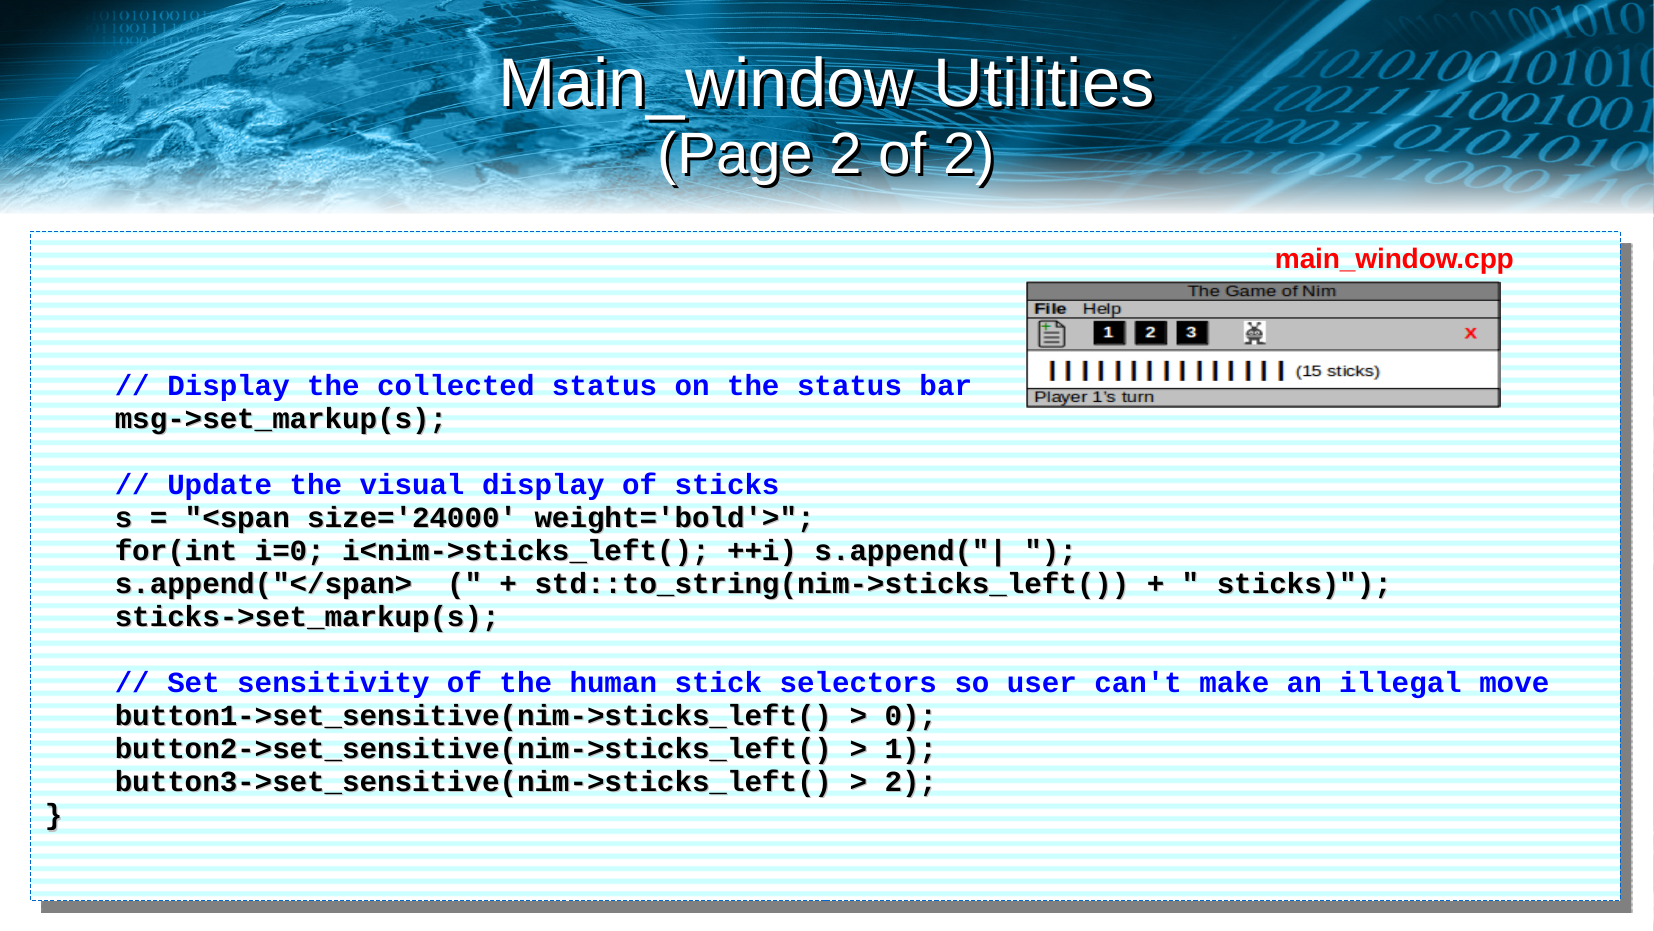

# Main_window Utilities (Page 2 of 2)
 // Display the collected status on the status bar
 msg->set_markup(s);
 // Update the visual display of sticks
 s = "<span size='24000' weight='bold'>";
 for(int i=0; i<nim->sticks_left(); ++i) s.append("| ");
 s.append("</span> (" + std::to_string(nim->sticks_left()) + " sticks)");
 sticks->set_markup(s);
 // Set sensitivity of the human stick selectors so user can't make an illegal move
 button1->set_sensitive(nim->sticks_left() > 0);
 button2->set_sensitive(nim->sticks_left() > 1);
 button3->set_sensitive(nim->sticks_left() > 2);
}
main_window.cpp